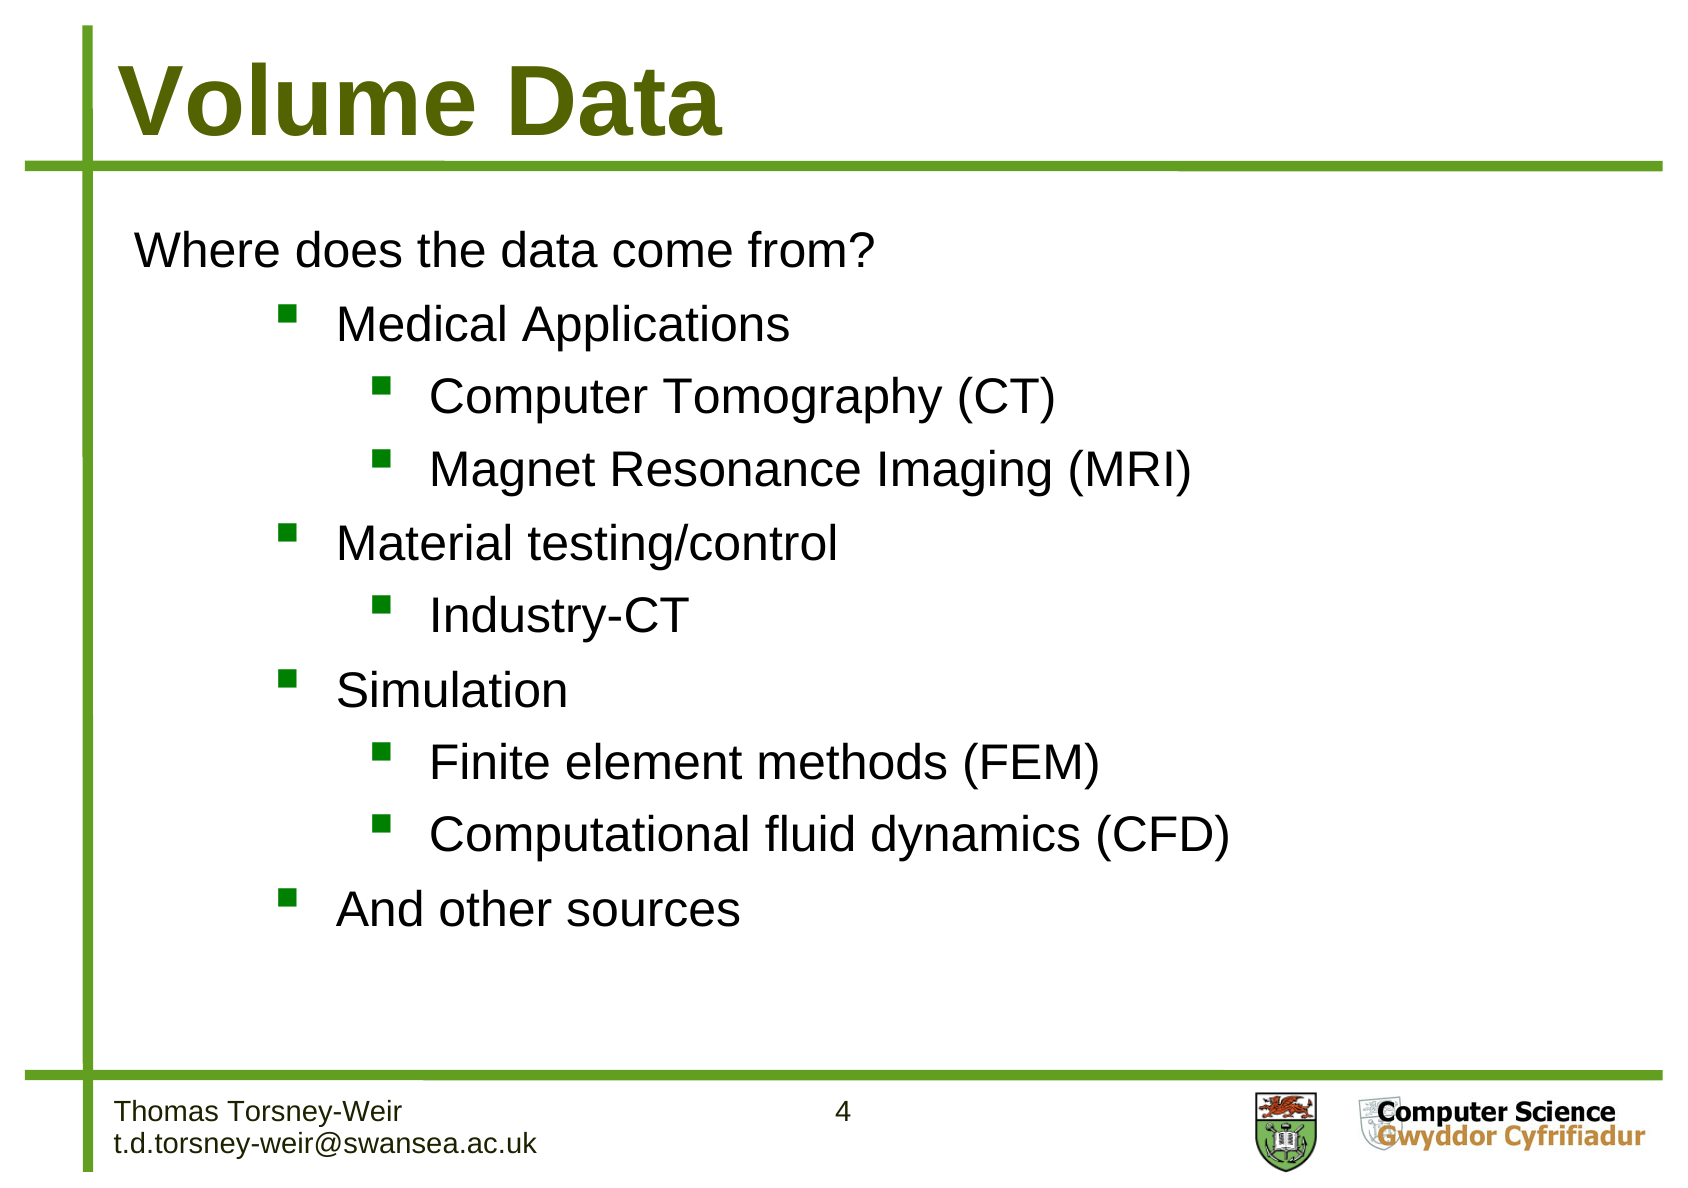

# Volume Data
Where does the data come from?
Medical Applications
Computer Tomography (CT)
Magnet Resonance Imaging (MRI)
Material testing/control
Industry-CT
Simulation
Finite element methods (FEM)
Computational fluid dynamics (CFD)
And other sources